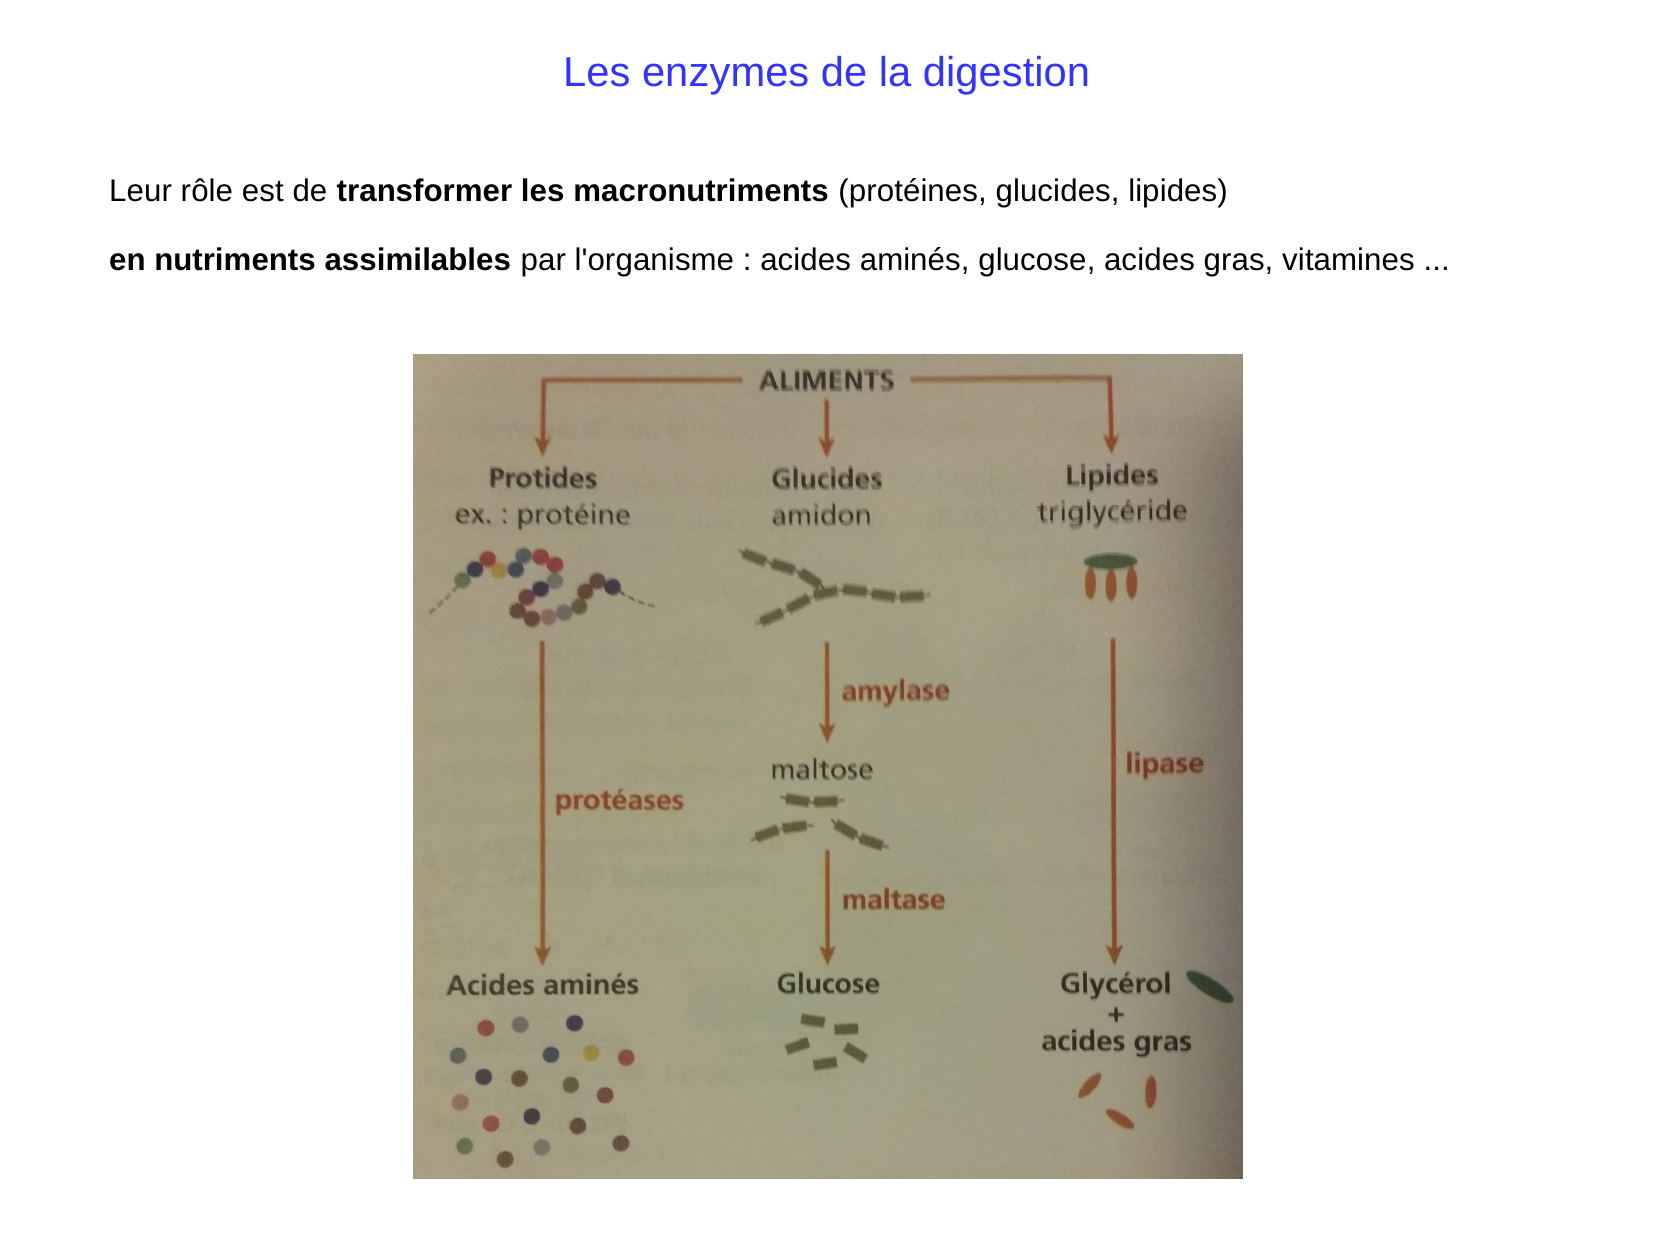

# Les enzymes de la digestion
Leur rôle est de transformer les macronutriments (protéines, glucides, lipides)
en nutriments assimilables par l'organisme : acides aminés, glucose, acides gras, vitamines ...